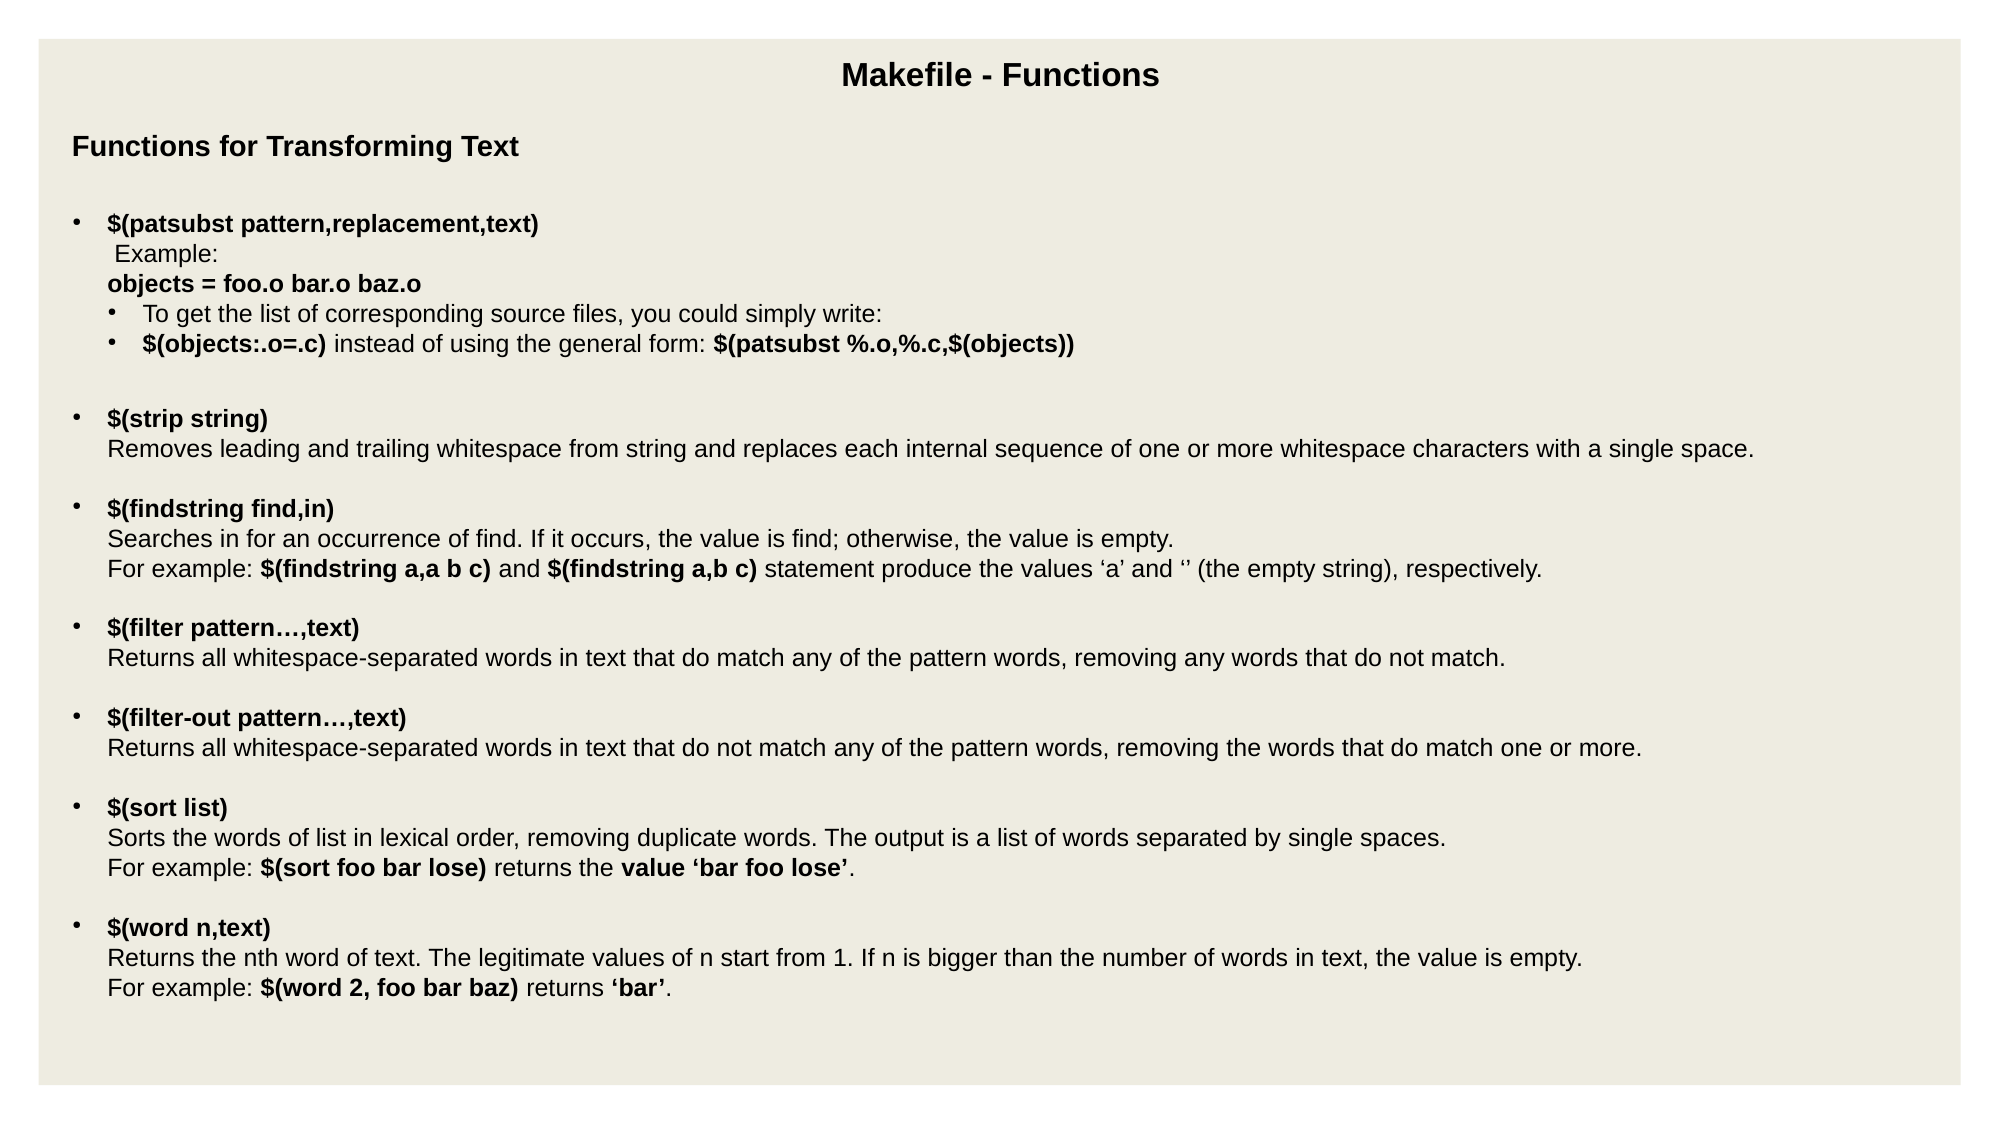

Makefile - Functions
Functions for Transforming Text
$(patsubst pattern,replacement,text)
 Example:
objects = foo.o bar.o baz.o
To get the list of corresponding source files, you could simply write:
$(objects:.o=.c) instead of using the general form: $(patsubst %.o,%.c,$(objects))
$(strip string)
Removes leading and trailing whitespace from string and replaces each internal sequence of one or more whitespace characters with a single space.
$(findstring find,in)
Searches in for an occurrence of find. If it occurs, the value is find; otherwise, the value is empty.
For example: $(findstring a,a b c) and $(findstring a,b c) statement produce the values ‘a’ and ‘’ (the empty string), respectively.
$(filter pattern…,text)
Returns all whitespace-separated words in text that do match any of the pattern words, removing any words that do not match.
$(filter-out pattern…,text)
Returns all whitespace-separated words in text that do not match any of the pattern words, removing the words that do match one or more.
$(sort list)
Sorts the words of list in lexical order, removing duplicate words. The output is a list of words separated by single spaces.
For example: $(sort foo bar lose) returns the value ‘bar foo lose’.
$(word n,text)
Returns the nth word of text. The legitimate values of n start from 1. If n is bigger than the number of words in text, the value is empty.
For example: $(word 2, foo bar baz) returns ‘bar’.